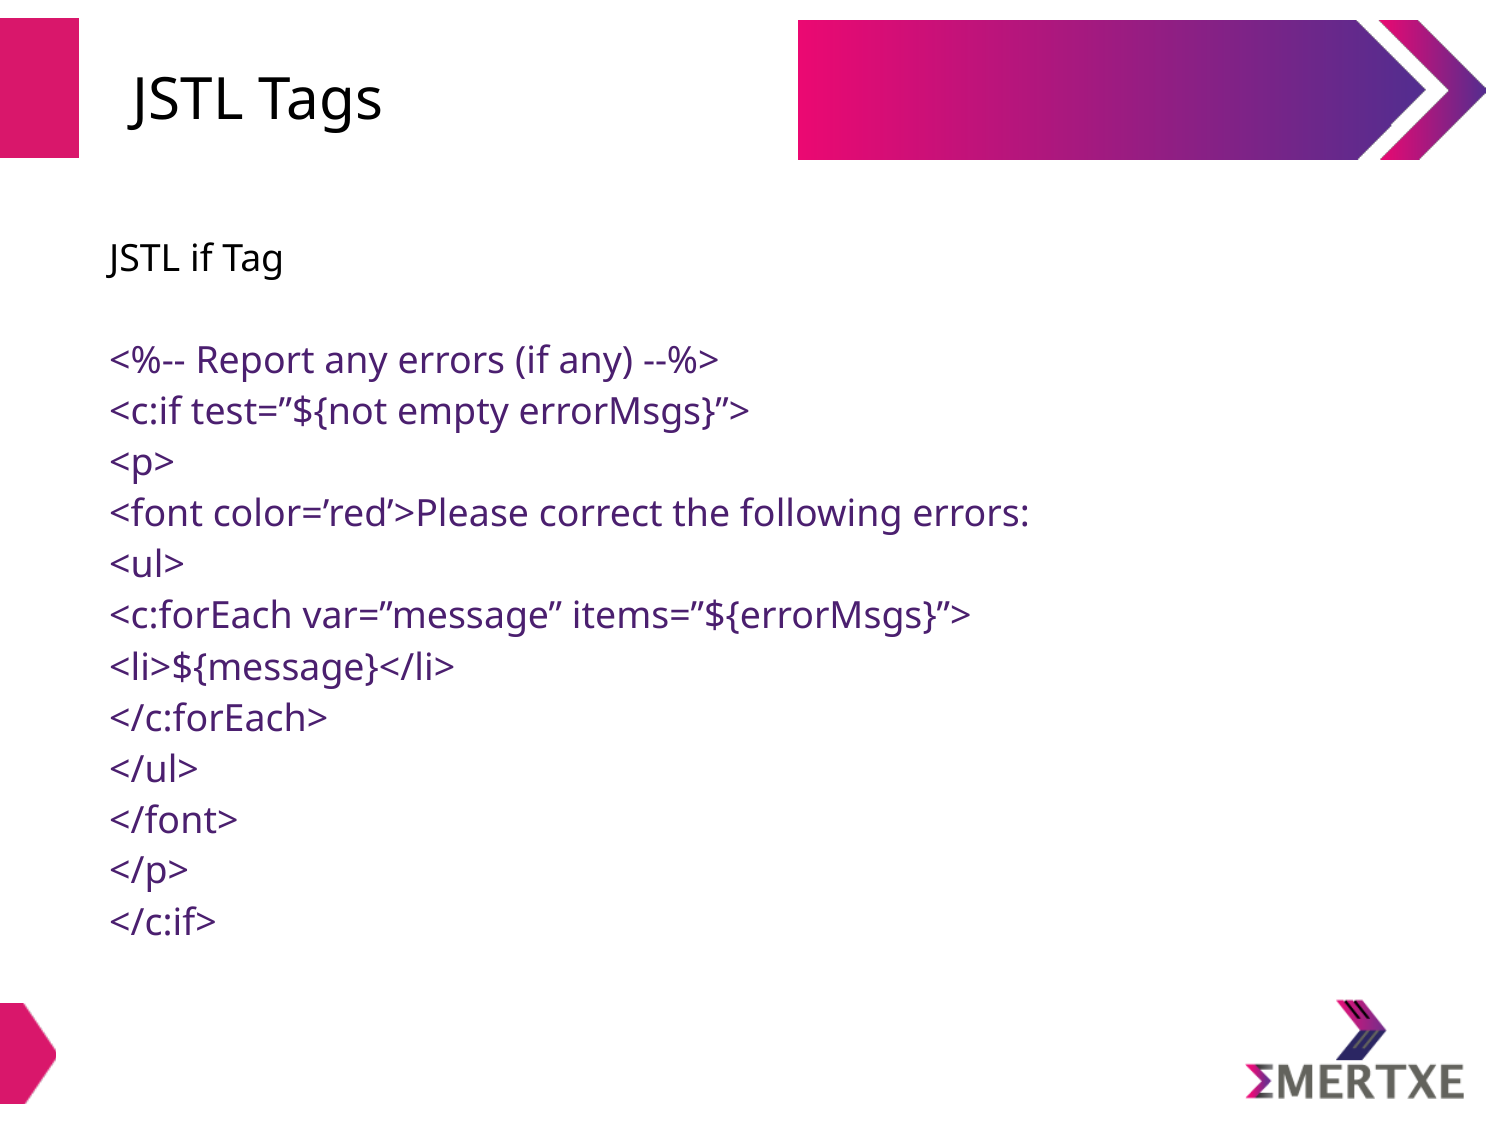

JSTL Tags
JSTL if Tag
<%-- Report any errors (if any) --%>
<c:if test=”${not empty errorMsgs}”>
<p>
<font color=’red’>Please correct the following errors:
<ul>
<c:forEach var=”message” items=”${errorMsgs}”>
<li>${message}</li>
</c:forEach>
</ul>
</font>
</p>
</c:if>